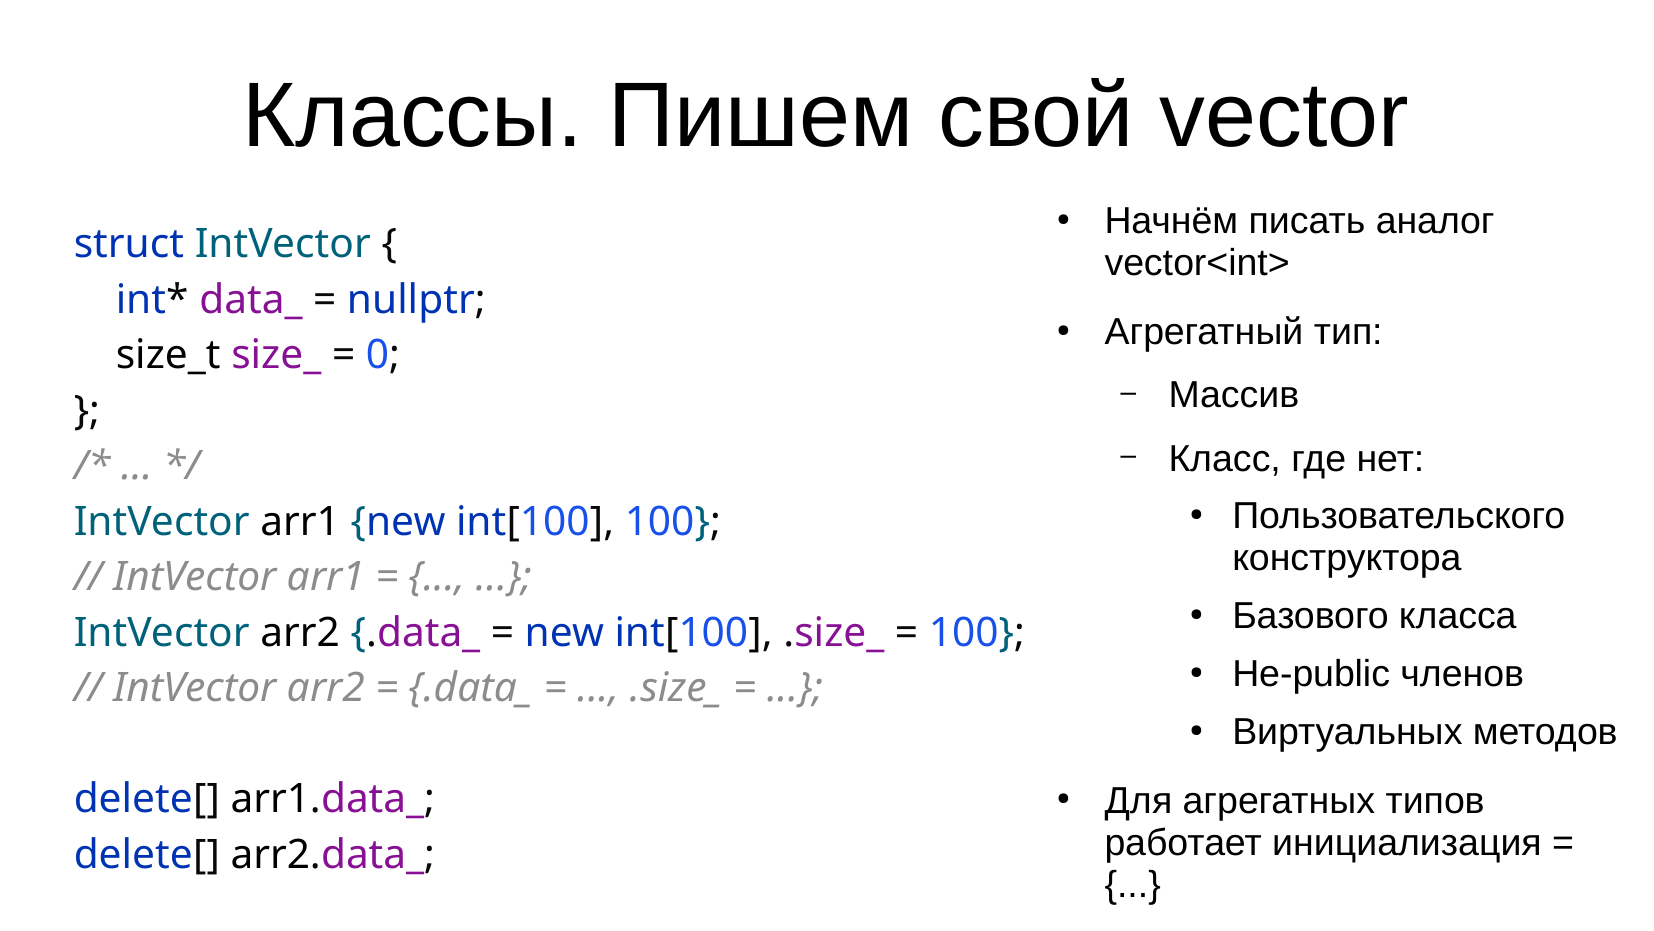

# Классы. Пишем свой vector
Начнём писать аналог vector<int>
Агрегатный тип:
Массив
Класс, где нет:
Пользовательского конструктора
Базового класса
Не-public членов
Виртуальных методов
Для агрегатных типов работает инициализация = {...}
struct IntVector {
 int* data_ = nullptr;
 size_t size_ = 0;
};
/* ... */
IntVector arr1 {new int[100], 100};
// IntVector arr1 = {..., ...};
IntVector arr2 {.data_ = new int[100], .size_ = 100};
// IntVector arr2 = {.data_ = ..., .size_ = ...};
delete[] arr1.data_;
delete[] arr2.data_;